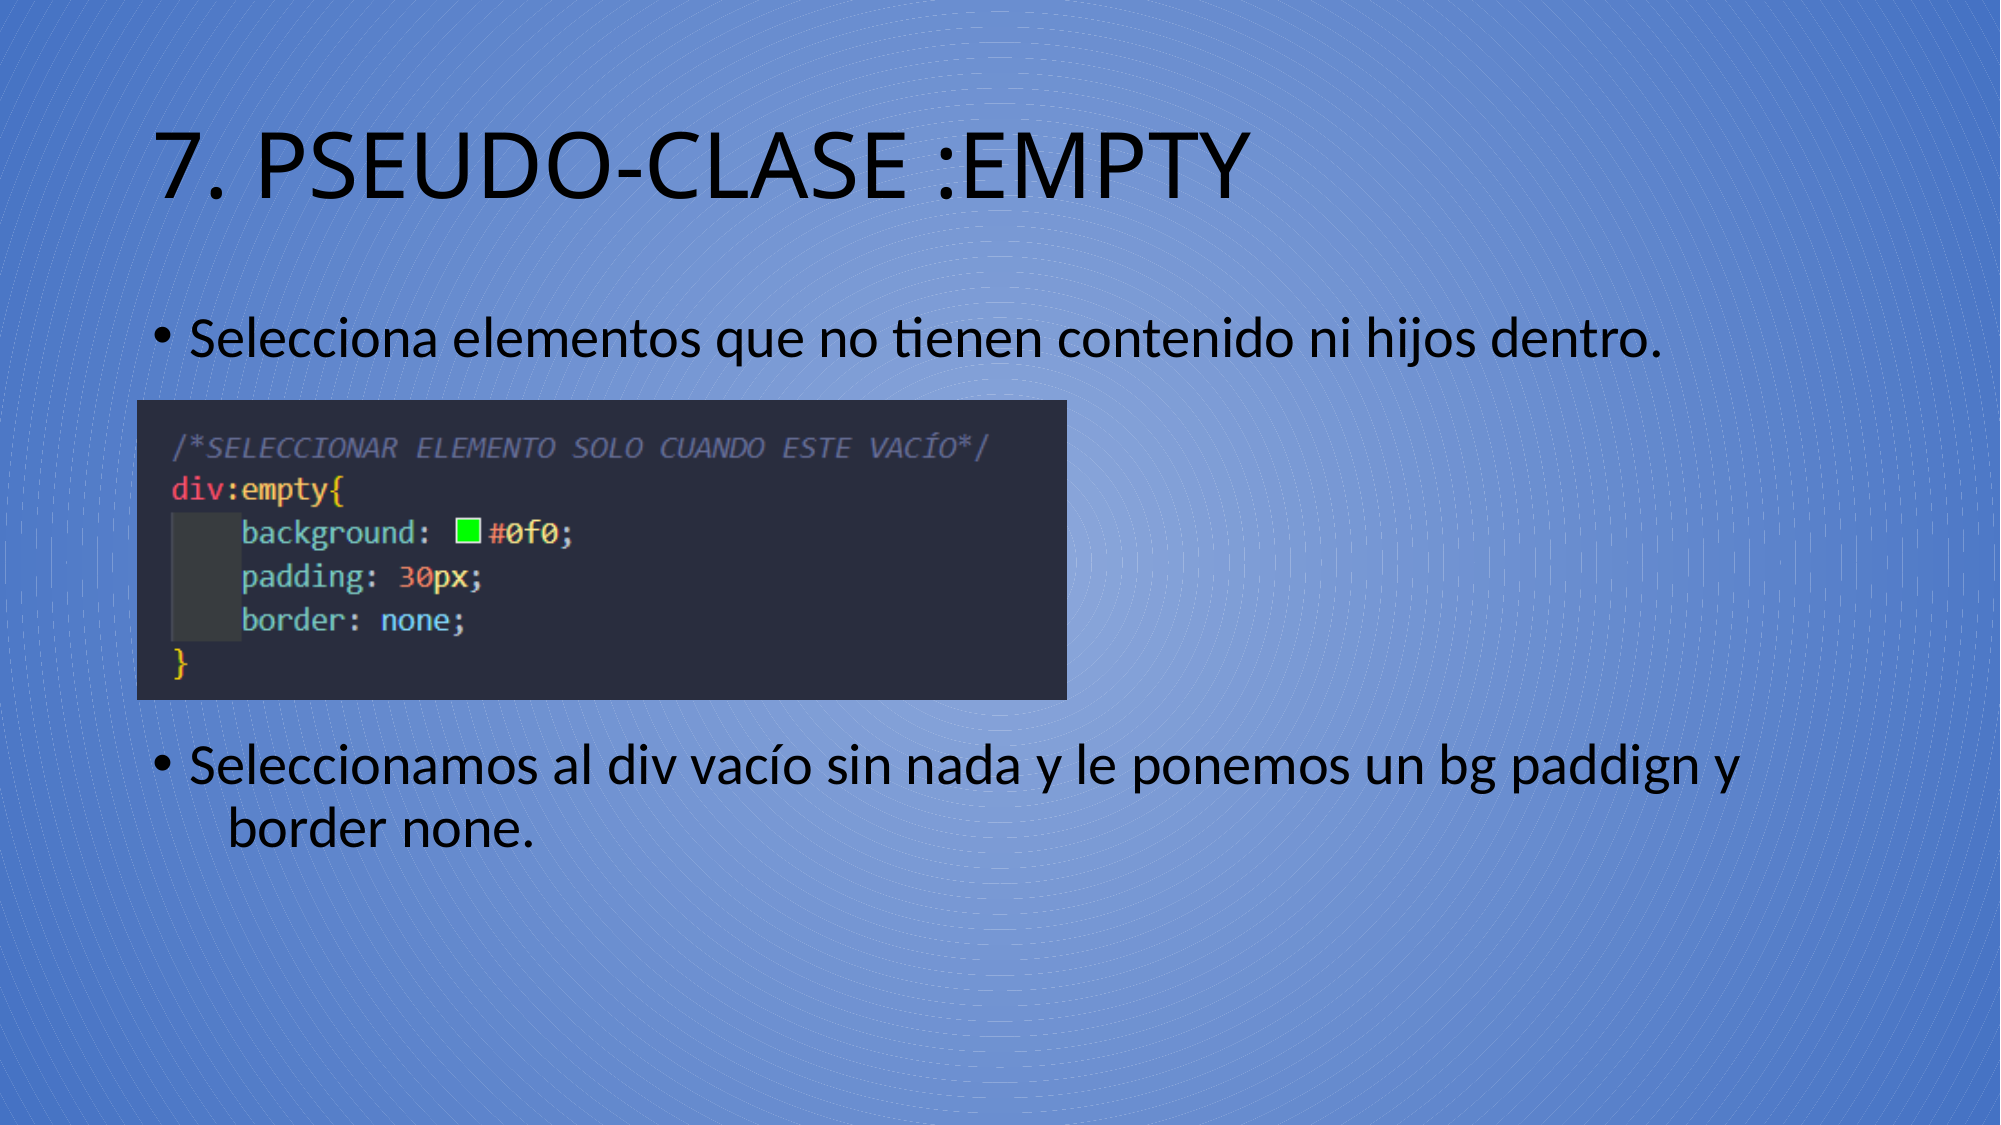

# 7. PSEUDO-CLASE :EMPTY
Selecciona elementos que no tienen contenido ni hijos dentro.
Seleccionamos al div vacío sin nada y le ponemos un bg paddign y border none.